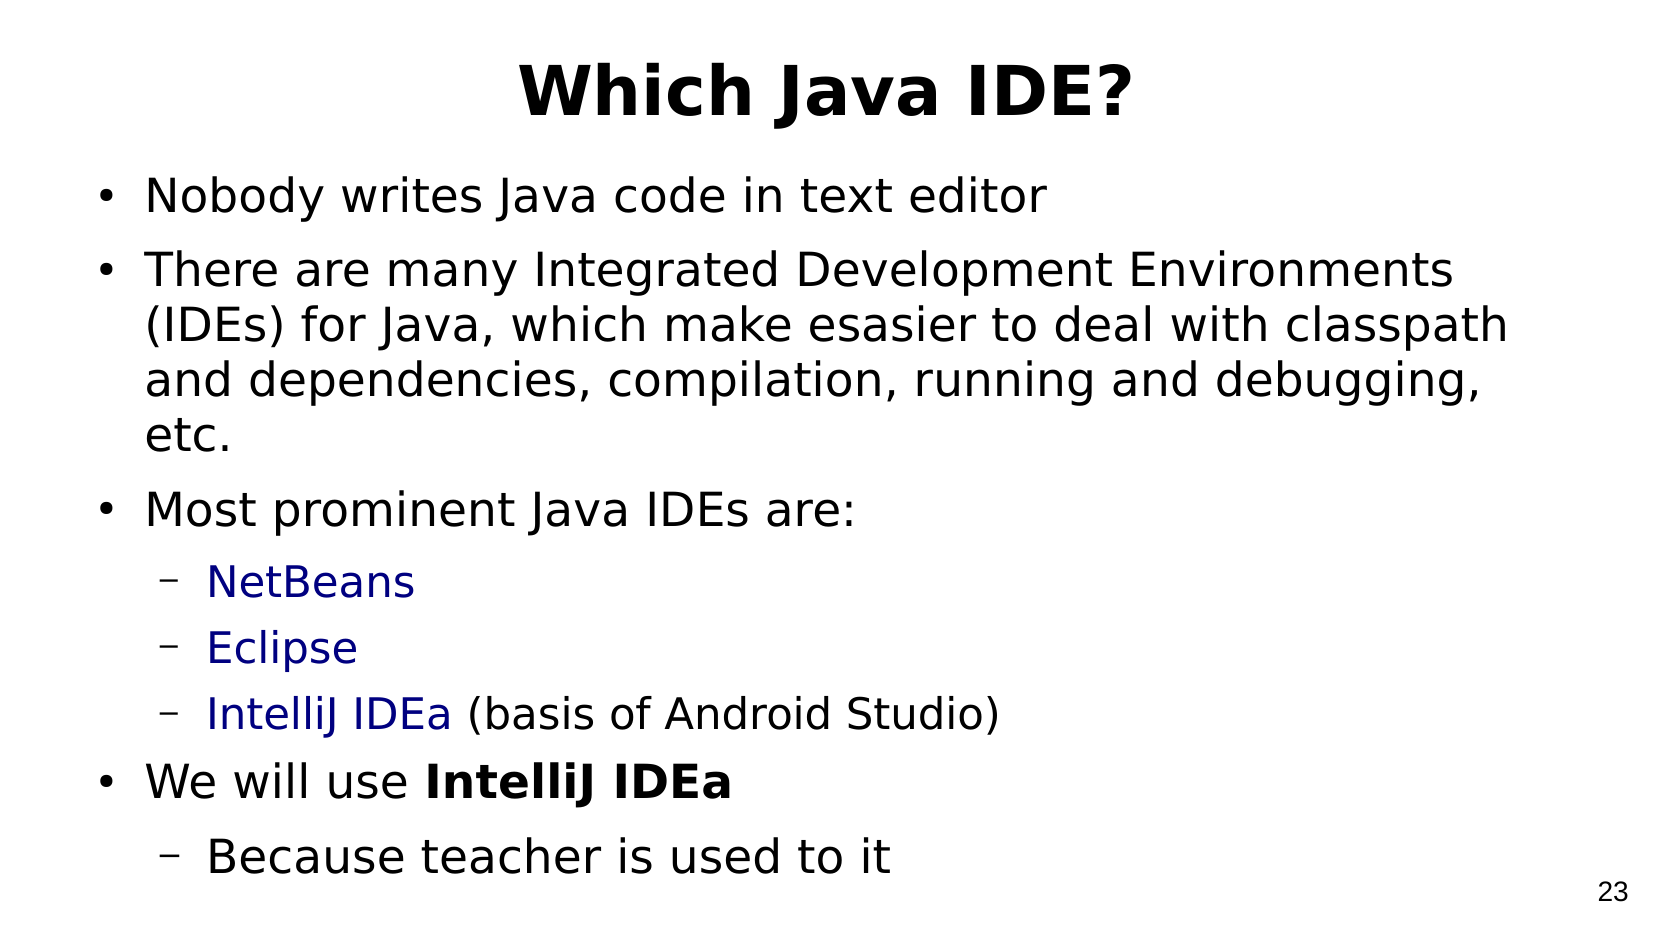

# Which Java IDE?
Nobody writes Java code in text editor
There are many Integrated Development Environments (IDEs) for Java, which make esasier to deal with classpath and dependencies, compilation, running and debugging, etc.
Most prominent Java IDEs are:
NetBeans
Eclipse
IntelliJ IDEa (basis of Android Studio)
We will use IntelliJ IDEa
Because teacher is used to it